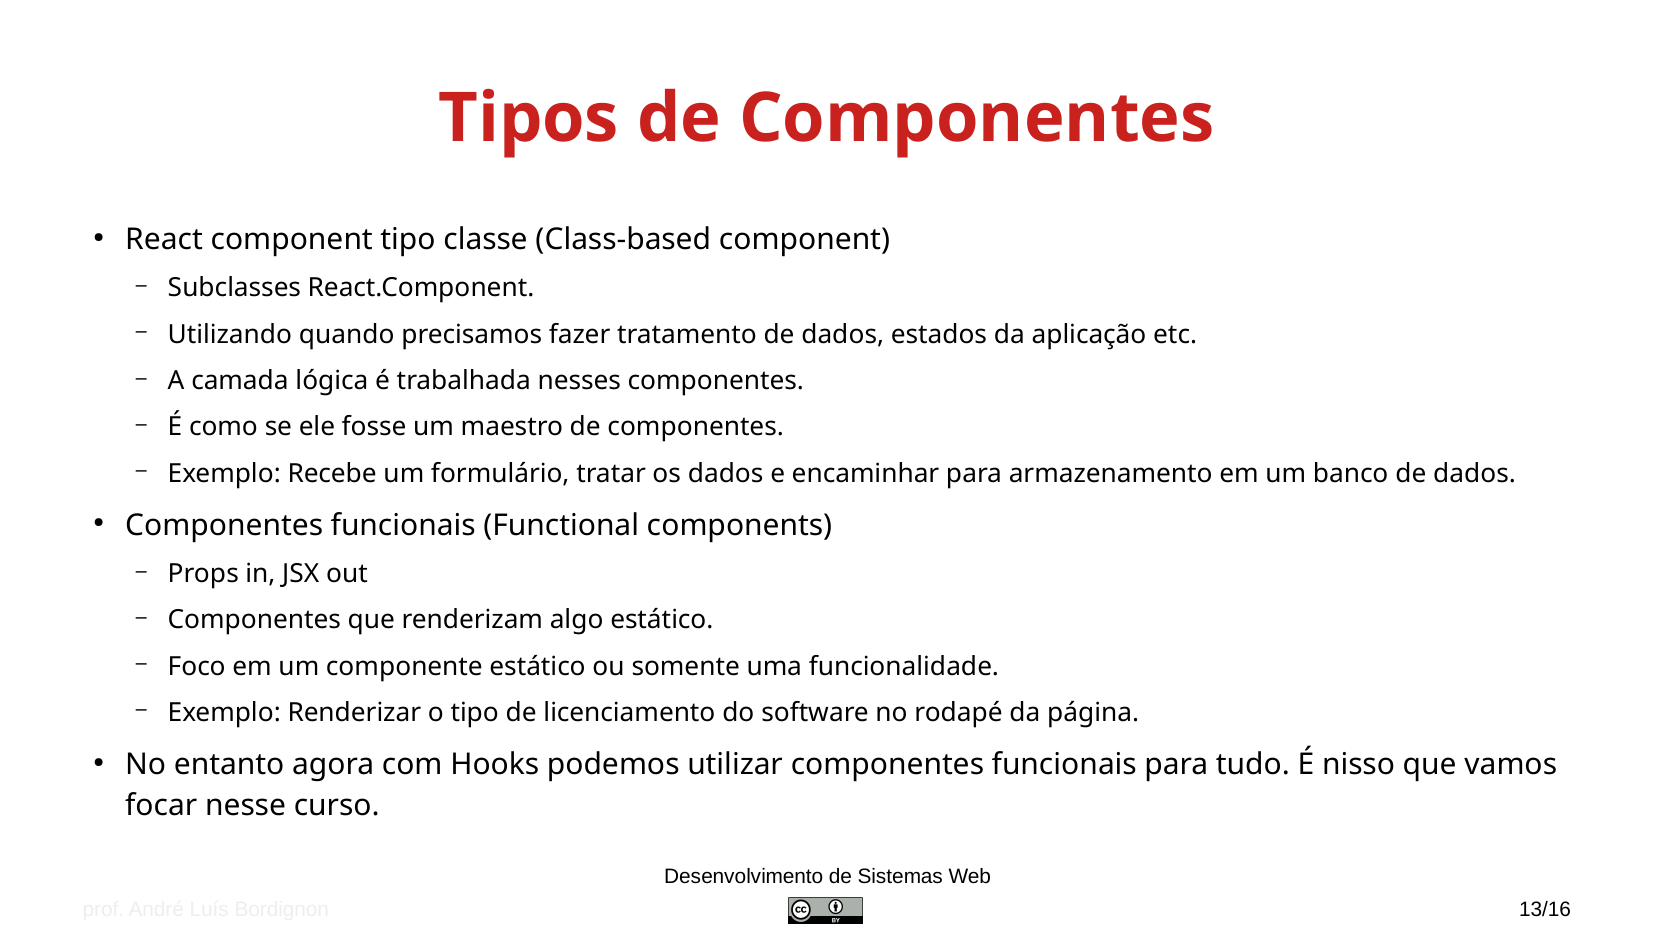

# Tipos de Componentes
React component tipo classe (Class-based component)
Subclasses React.Component.
Utilizando quando precisamos fazer tratamento de dados, estados da aplicação etc.
A camada lógica é trabalhada nesses componentes.
É como se ele fosse um maestro de componentes.
Exemplo: Recebe um formulário, tratar os dados e encaminhar para armazenamento em um banco de dados.
Componentes funcionais (Functional components)
Props in, JSX out
Componentes que renderizam algo estático.
Foco em um componente estático ou somente uma funcionalidade.
Exemplo: Renderizar o tipo de licenciamento do software no rodapé da página.
No entanto agora com Hooks podemos utilizar componentes funcionais para tudo. É nisso que vamos focar nesse curso.
Desenvolvimento de Sistemas Web
prof. André Luís Bordignon
13